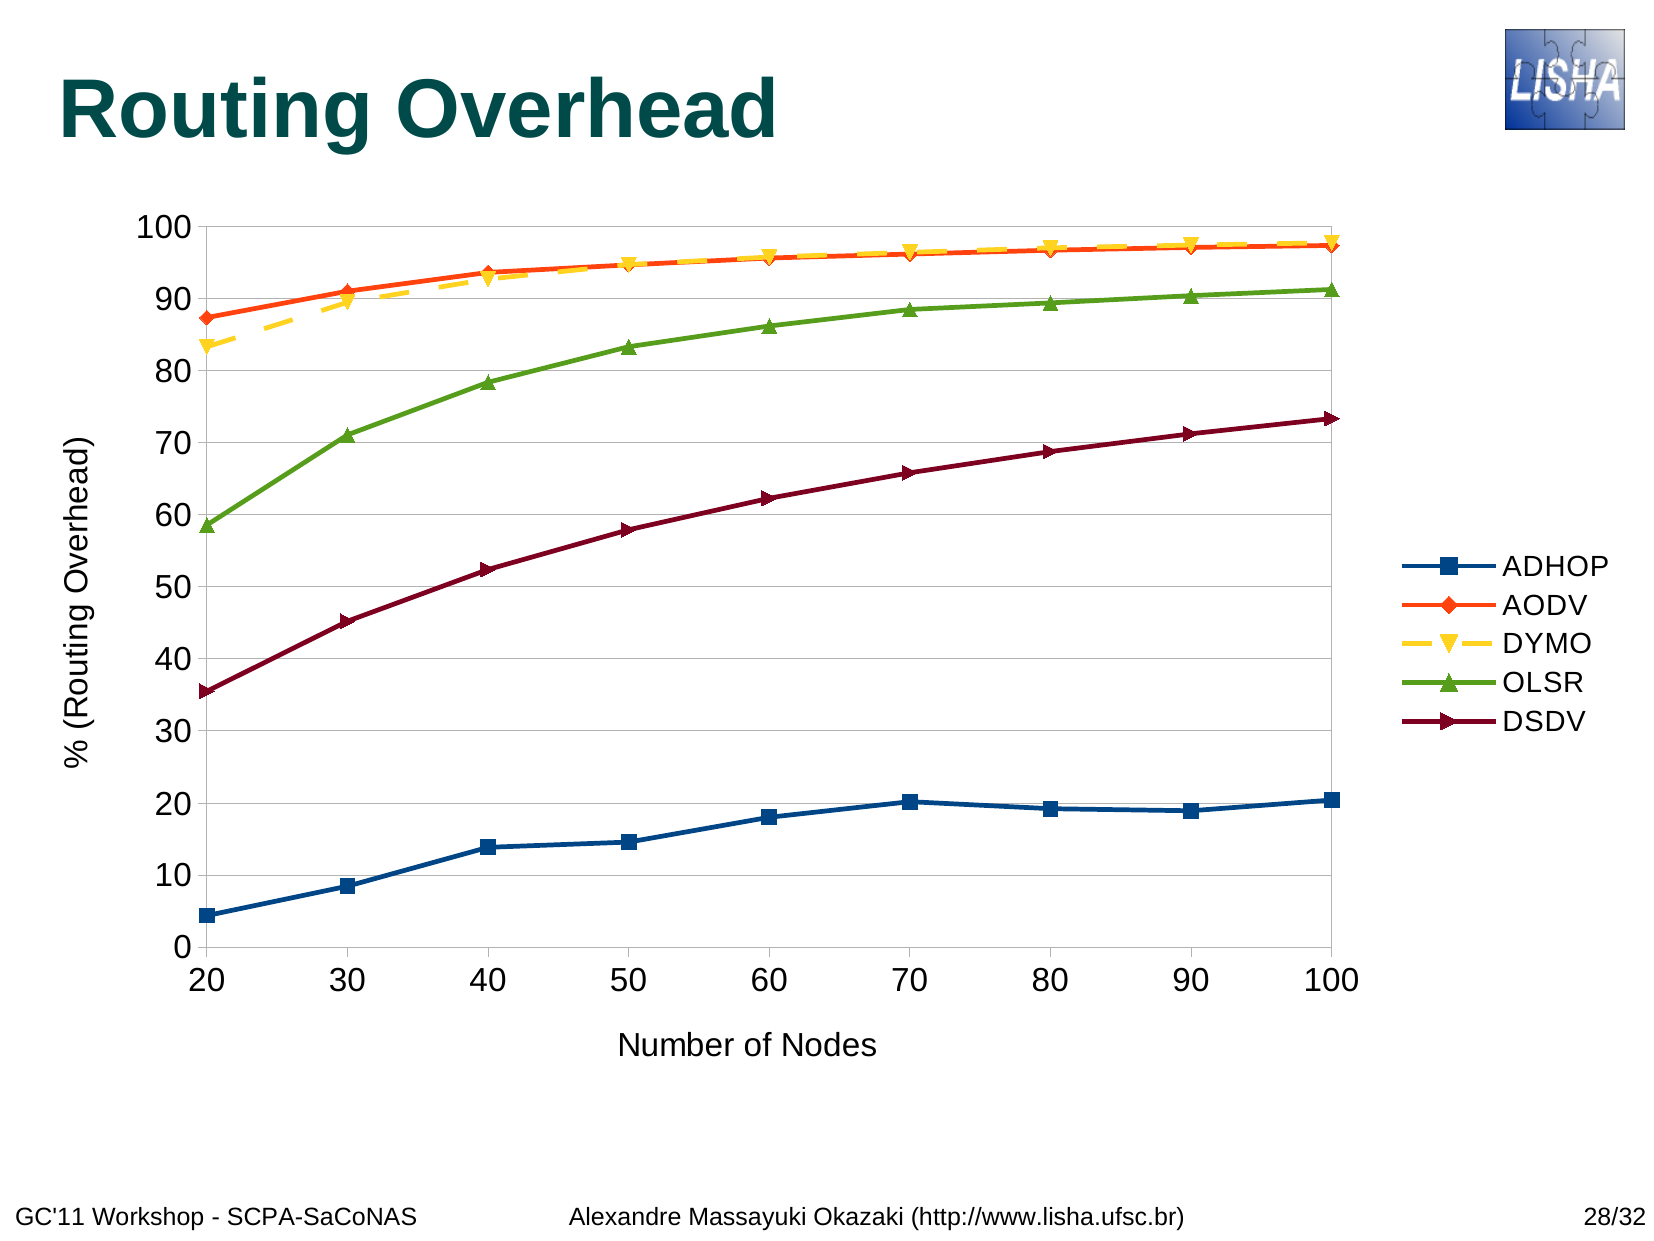

# Routing Overhead
### Chart
| Category | ADHOP | AODV | DYMO | OLSR | DSDV |
|---|---|---|---|---|---|
| 20 | 4.38904494382023 | 87.3759851645804 | 83.3159732859506 | 58.5918491484185 | 35.5197726734549 |
| 30 | 8.47058823529412 | 91.0303709071744 | 89.4941934488213 | 71.0995542347697 | 45.2443193243515 |
| 40 | 13.8563745650111 | 93.6391880212105 | 92.7139913841543 | 78.3957473817836 | 52.4200594094007 |
| 50 | 14.5859473023839 | 94.6881766576283 | 94.7176472870473 | 83.3272103845212 | 57.9329522632473 |
| 60 | 18.0313064419025 | 95.6343989482797 | 95.7733798991075 | 86.2070712187215 | 62.3009829710647 |
| 70 | 20.1934349355217 | 96.1873424810977 | 96.4211079713478 | 88.5032721131518 | 65.8472344161545 |
| 80 | 19.2227825571047 | 96.7148044928638 | 97.0536999166856 | 89.4104378937544 | 68.7836753410524 |
| 90 | 18.9342066091099 | 97.1025133541893 | 97.4300410551649 | 90.4177077101735 | 71.2551462050037 |
| 100 | 20.426651081239 | 97.3788828246075 | 97.7570570743721 | 91.2797028117594 | 73.3639831751932 |